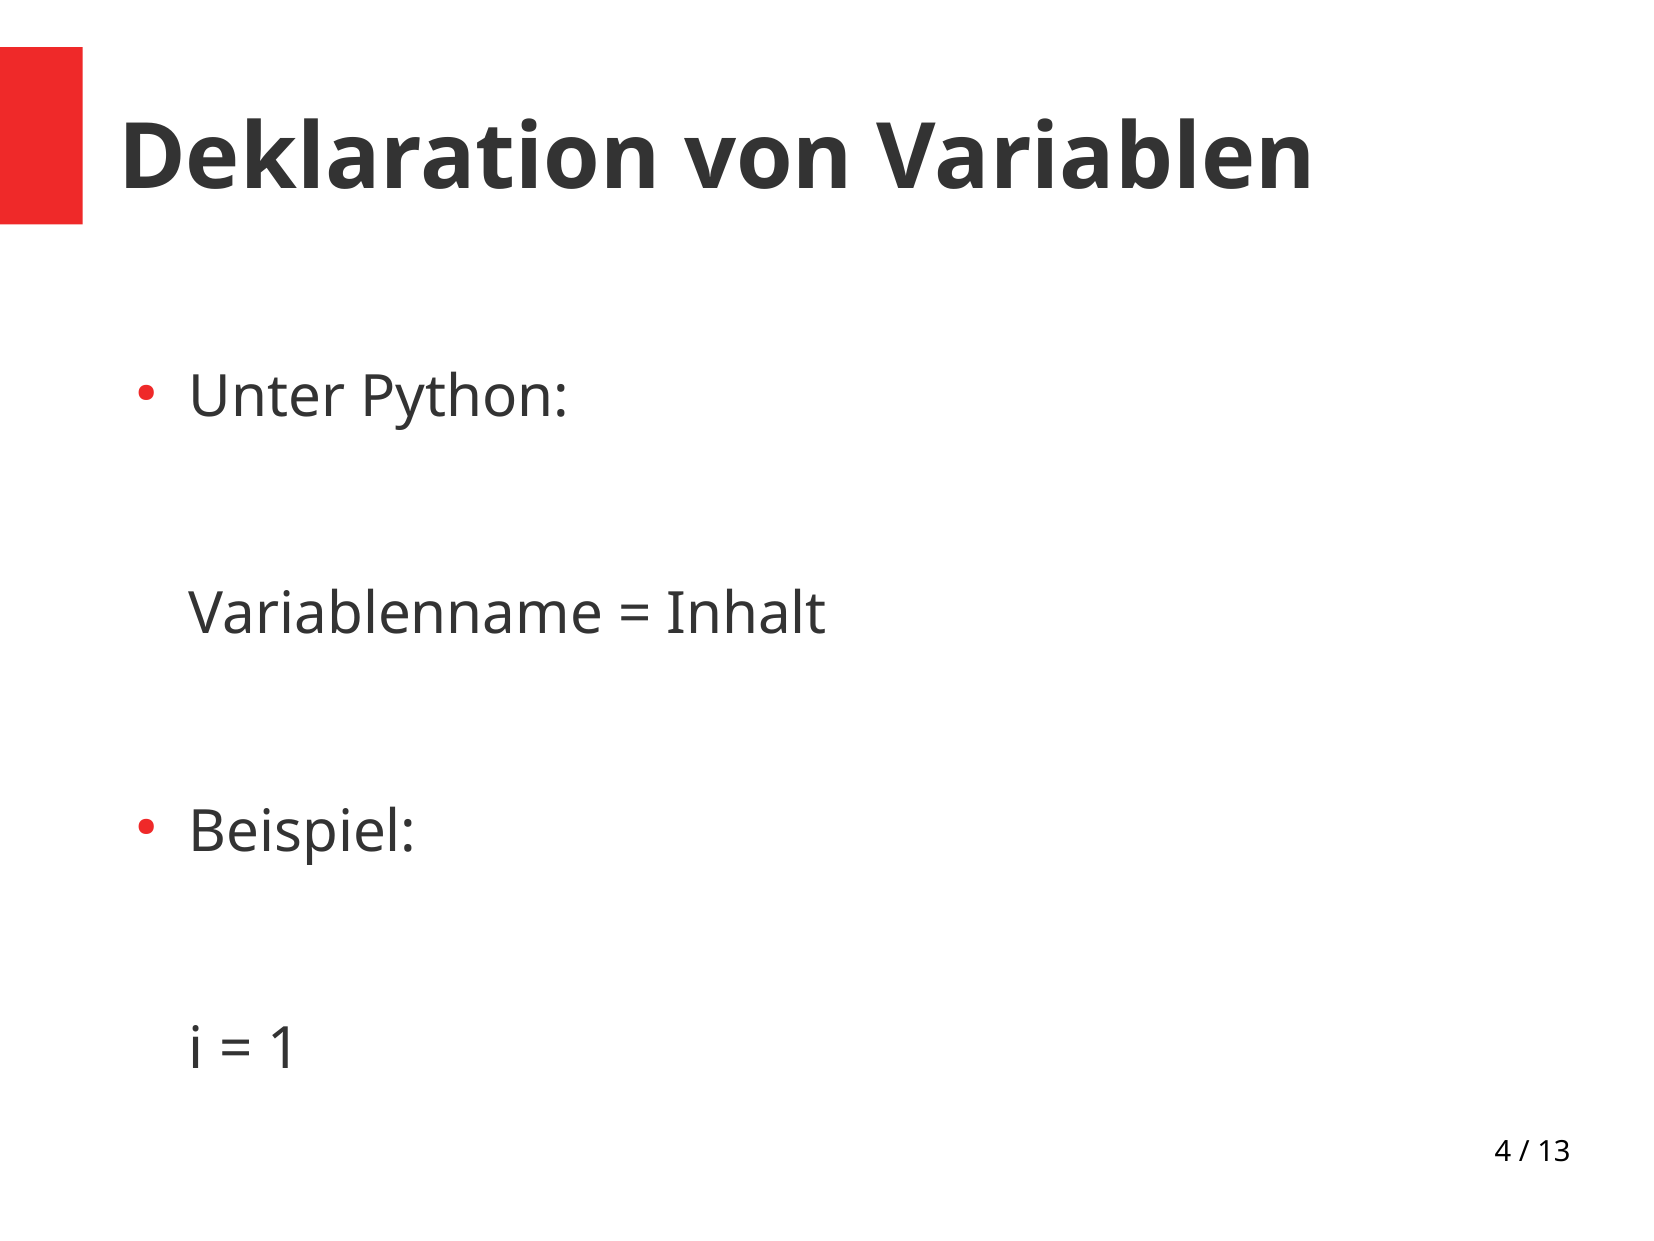

# Deklaration von Variablen
Unter Python:
Variablenname = Inhalt
Beispiel:
i = 1
4